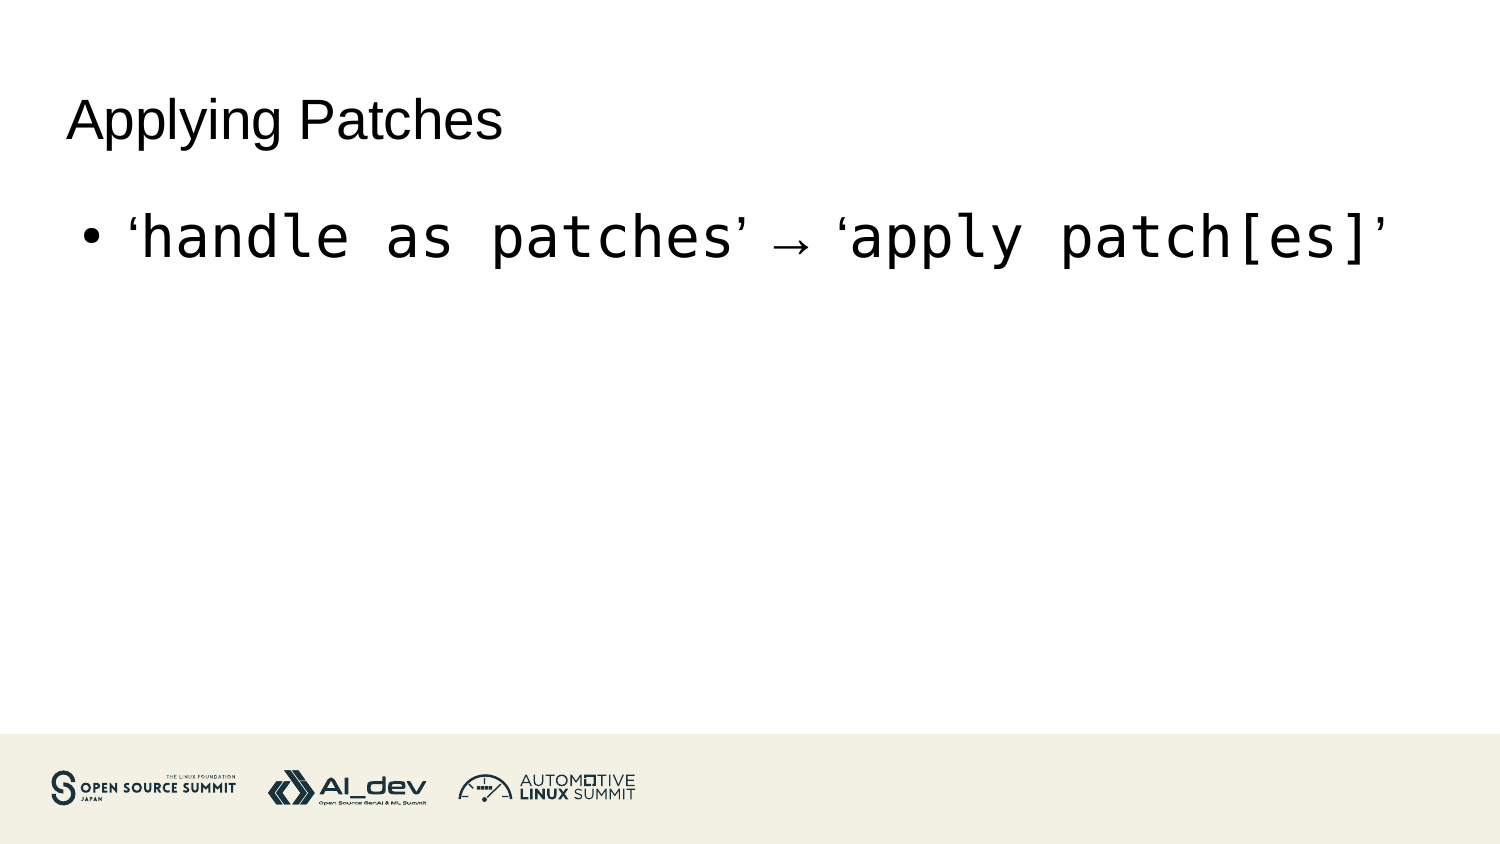

# Applying Patches
‘handle as patches’ → ‘apply patch[es]’